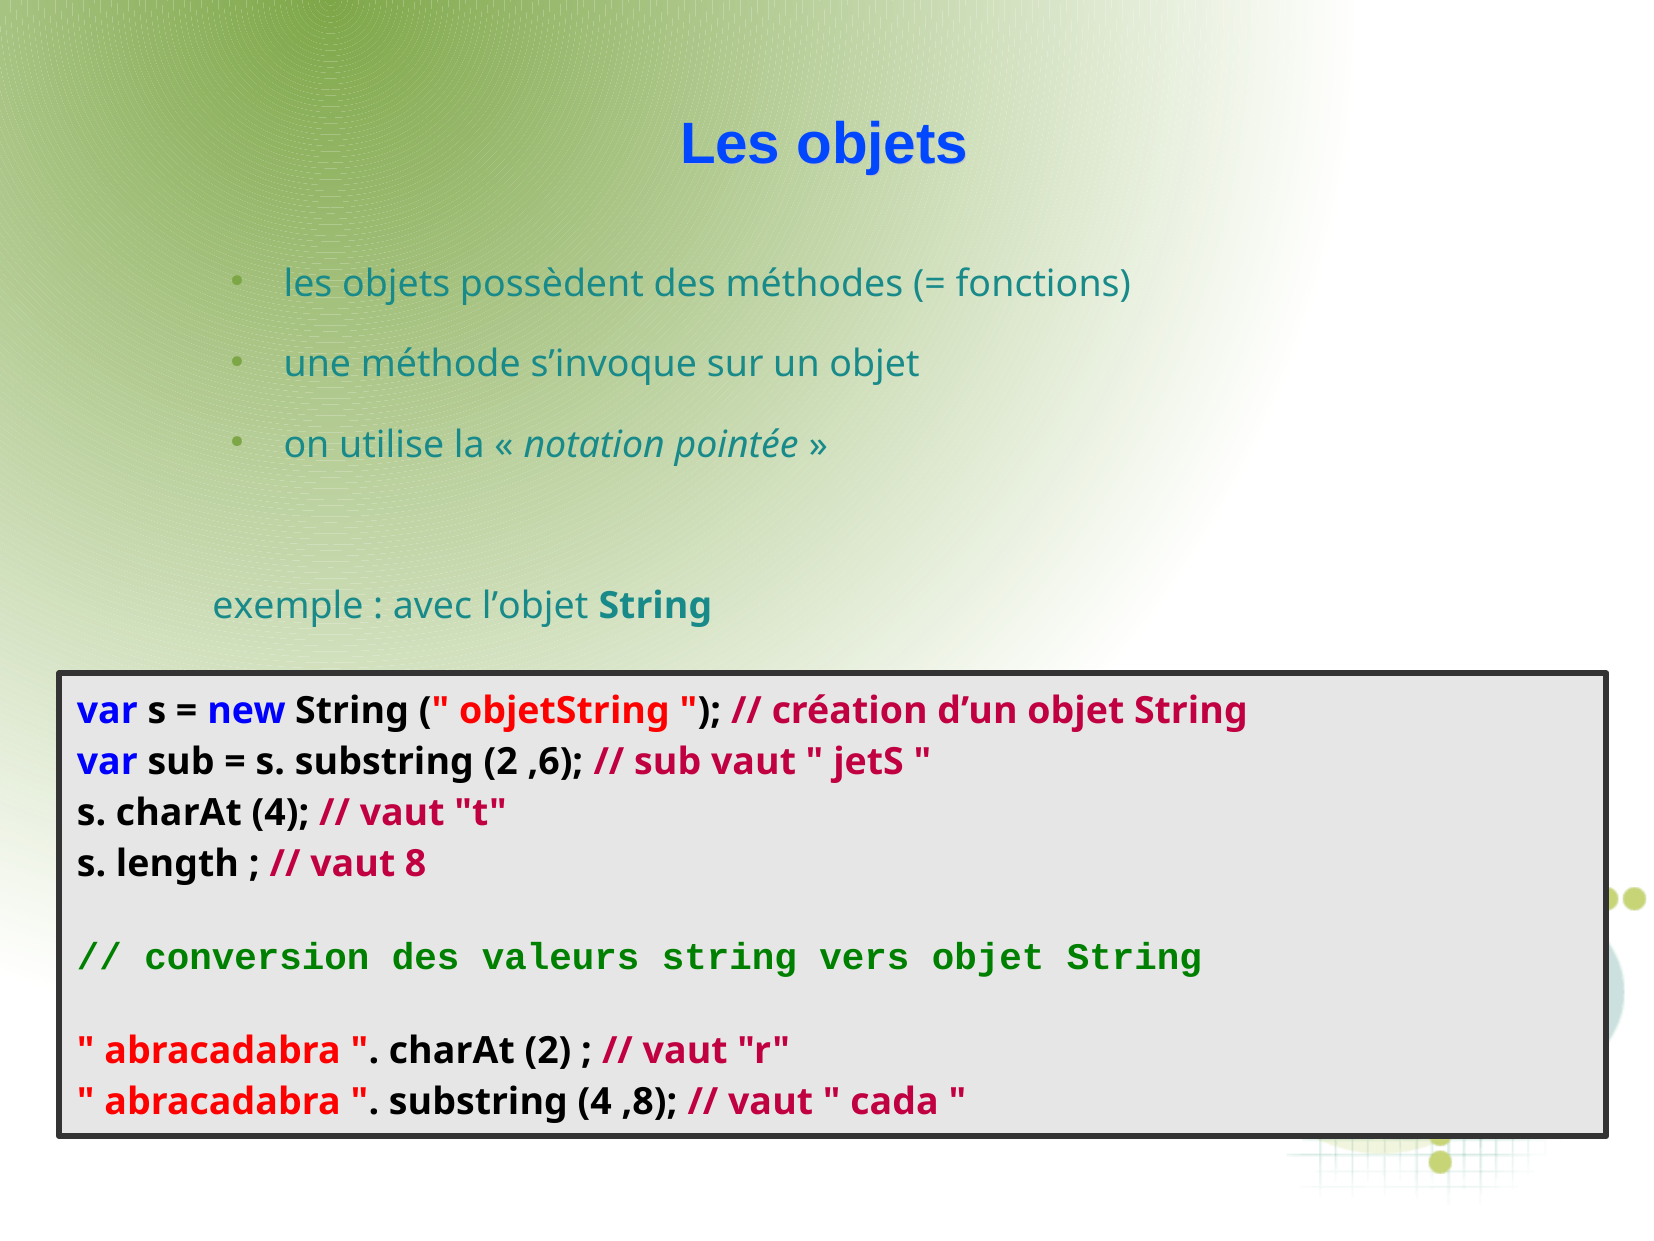

# Les objets
les objets possèdent des méthodes (= fonctions)
une méthode s’invoque sur un objet
on utilise la « notation pointée »
exemple : avec l’objet String
var s = new String (" objetString "); // création d’un objet String
var sub = s. substring (2 ,6); // sub vaut " jetS "
s. charAt (4); // vaut "t"
s. length ; // vaut 8
// conversion des valeurs string vers objet String
" abracadabra ". charAt (2) ; // vaut "r"
" abracadabra ". substring (4 ,8); // vaut " cada "